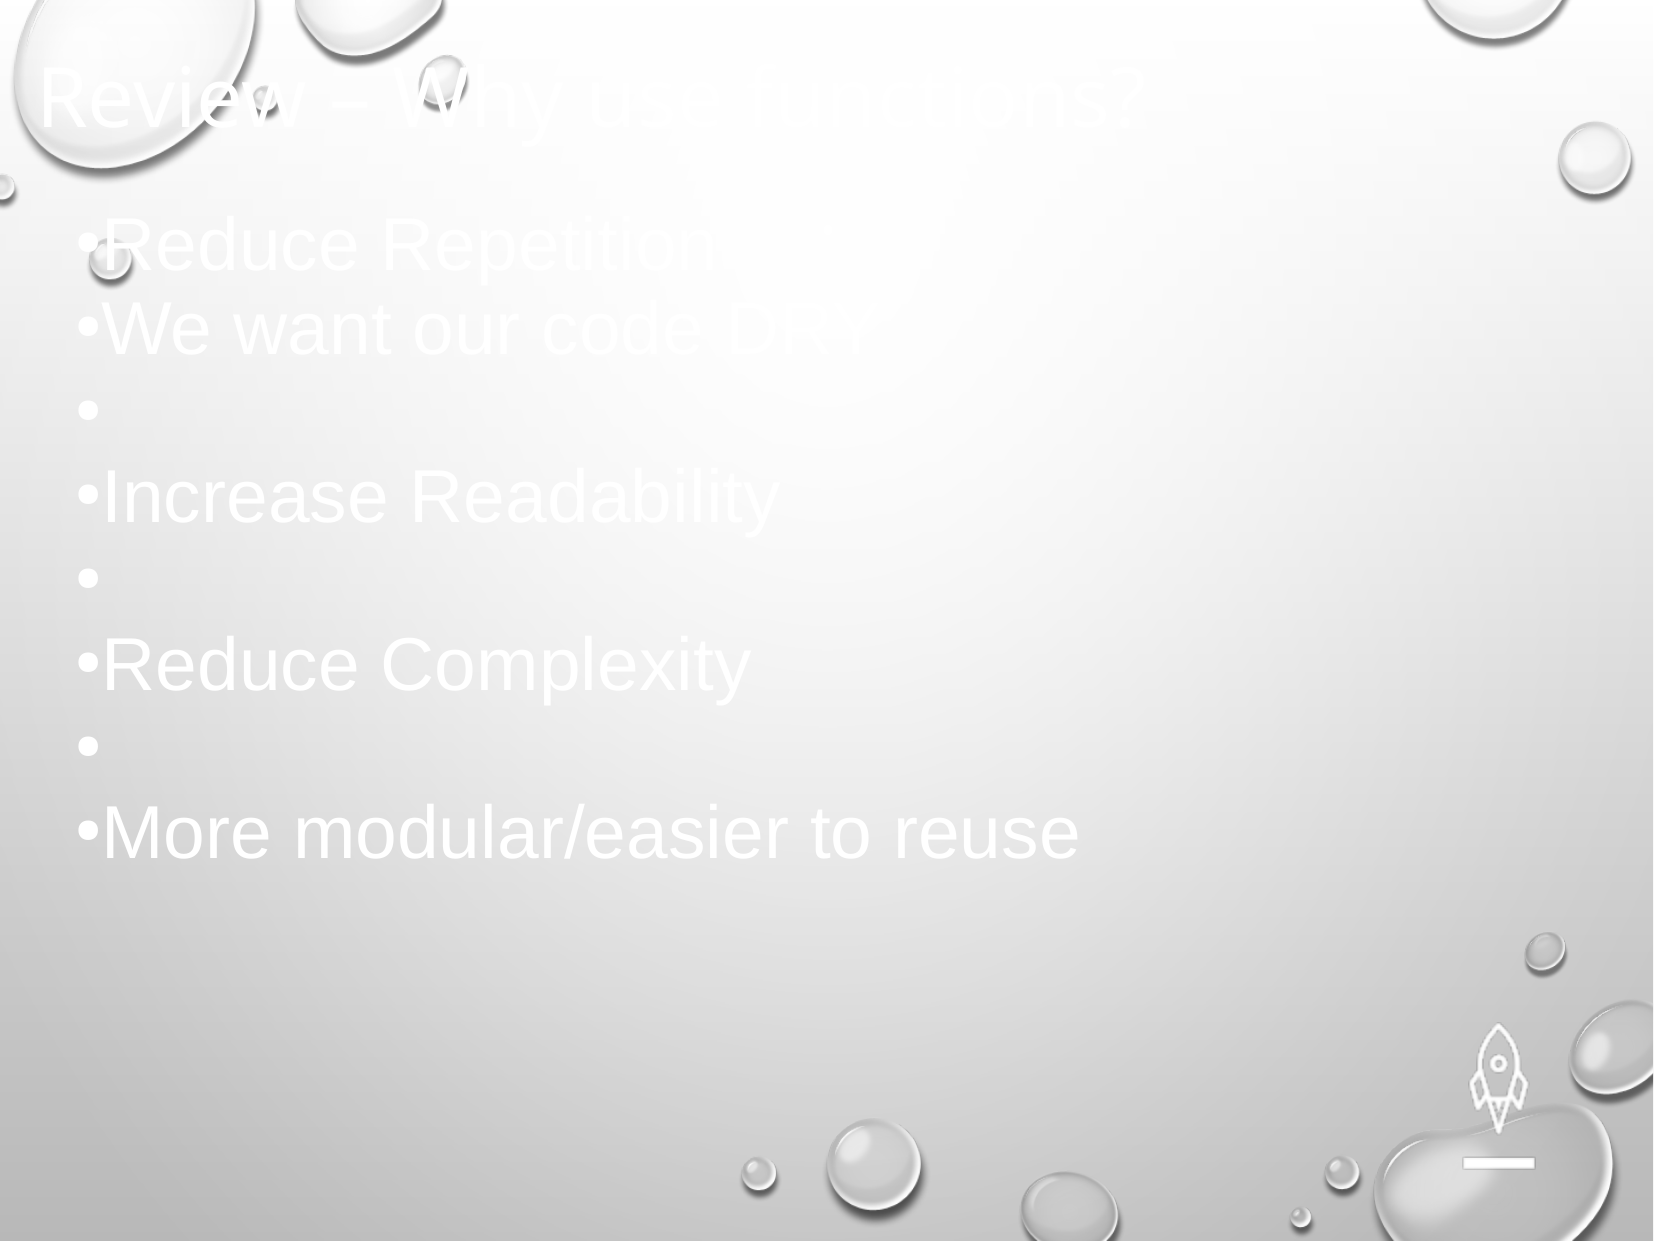

Review – Why use functions?
Reduce Repetition
We want our code DRY
Increase Readability
Reduce Complexity
More modular/easier to reuse